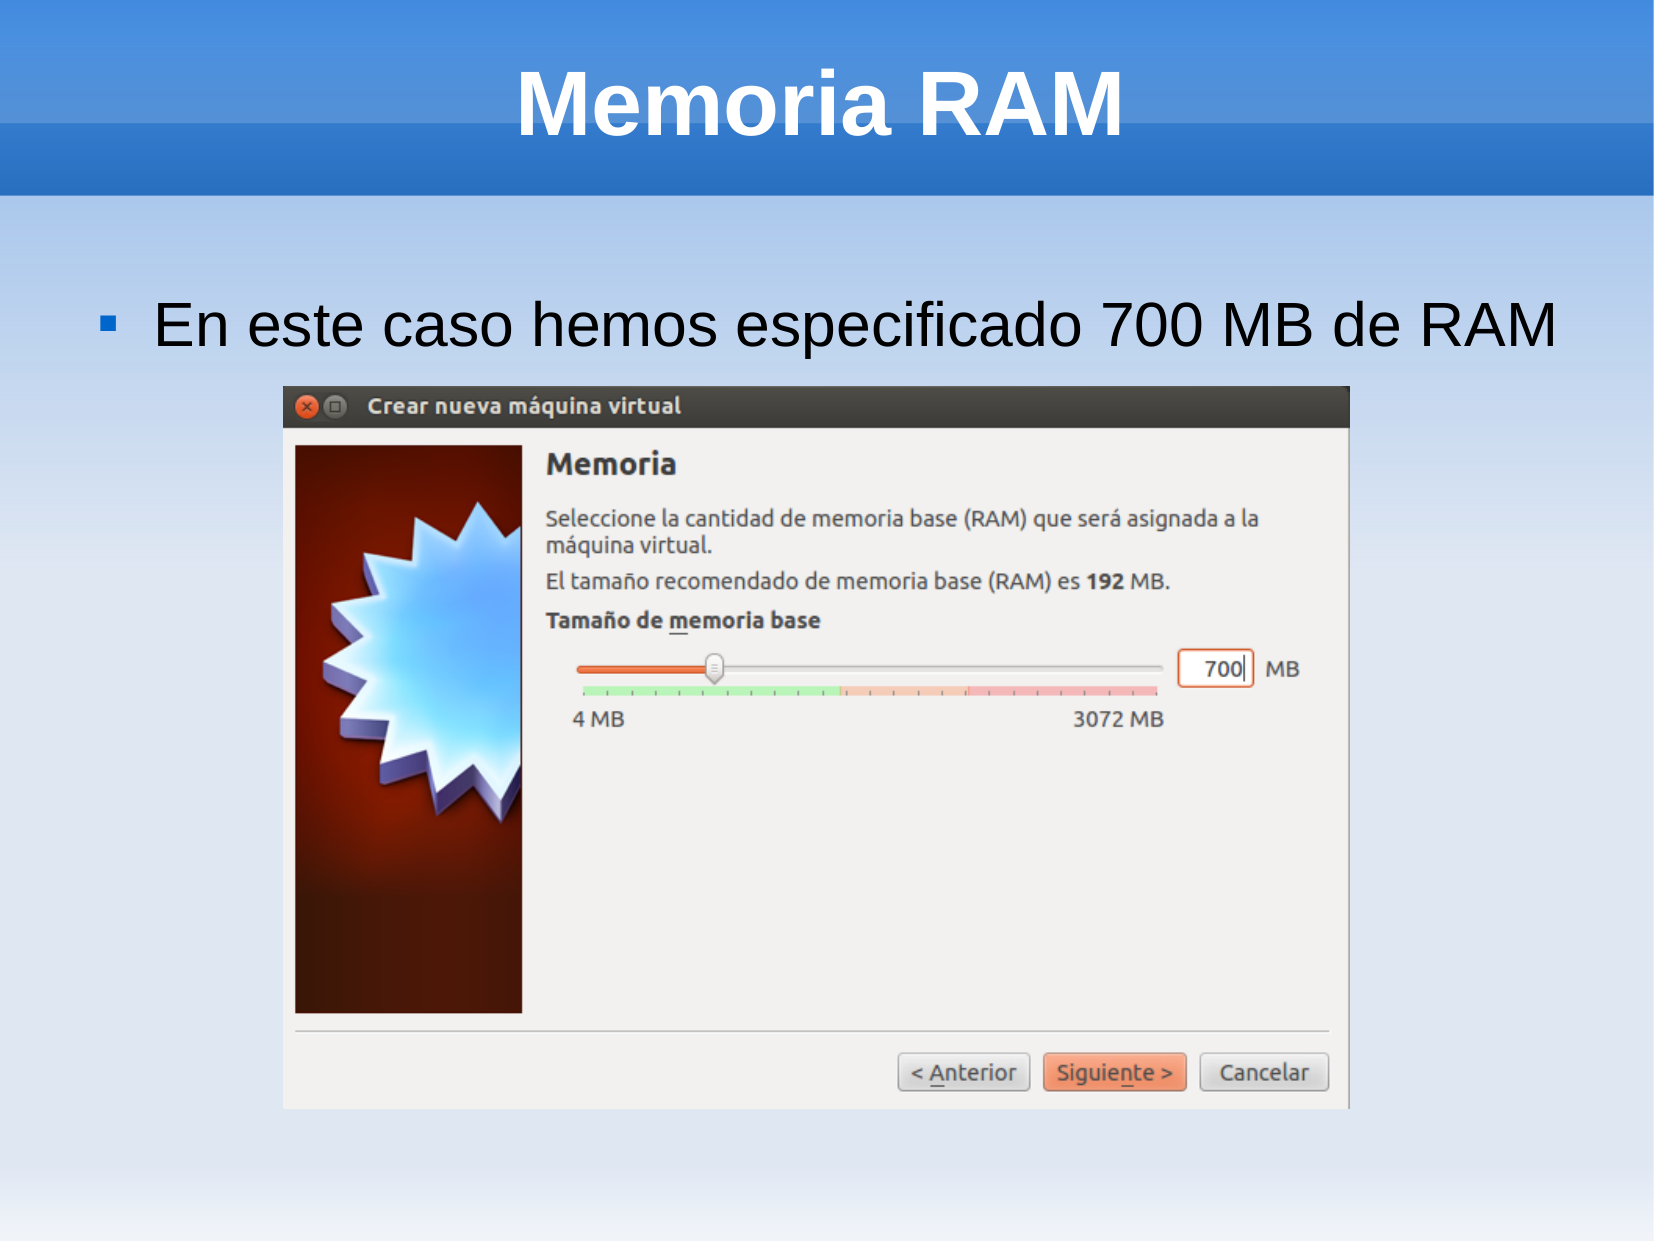

# Memoria RAM
En este caso hemos especificado 700 MB de RAM